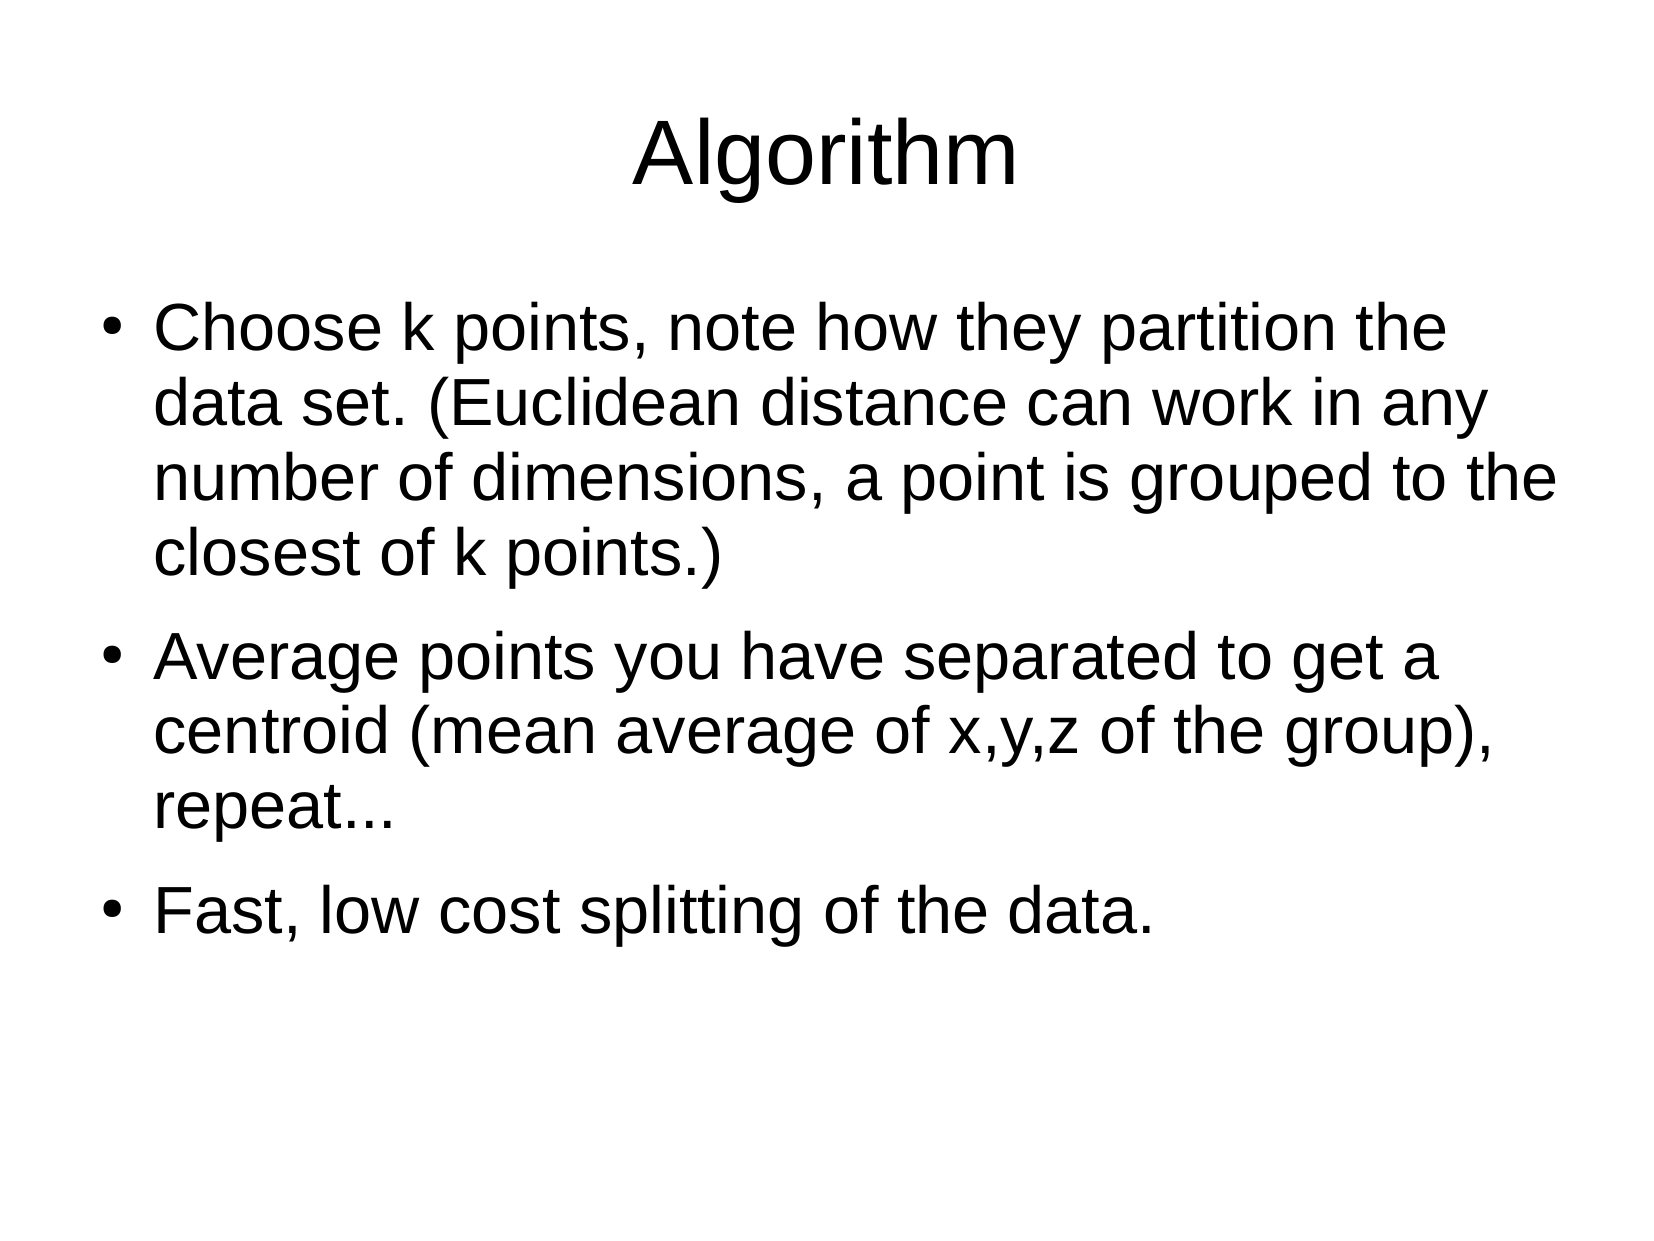

# Algorithm
Choose k points, note how they partition the data set. (Euclidean distance can work in any number of dimensions, a point is grouped to the closest of k points.)
Average points you have separated to get a centroid (mean average of x,y,z of the group), repeat...
Fast, low cost splitting of the data.